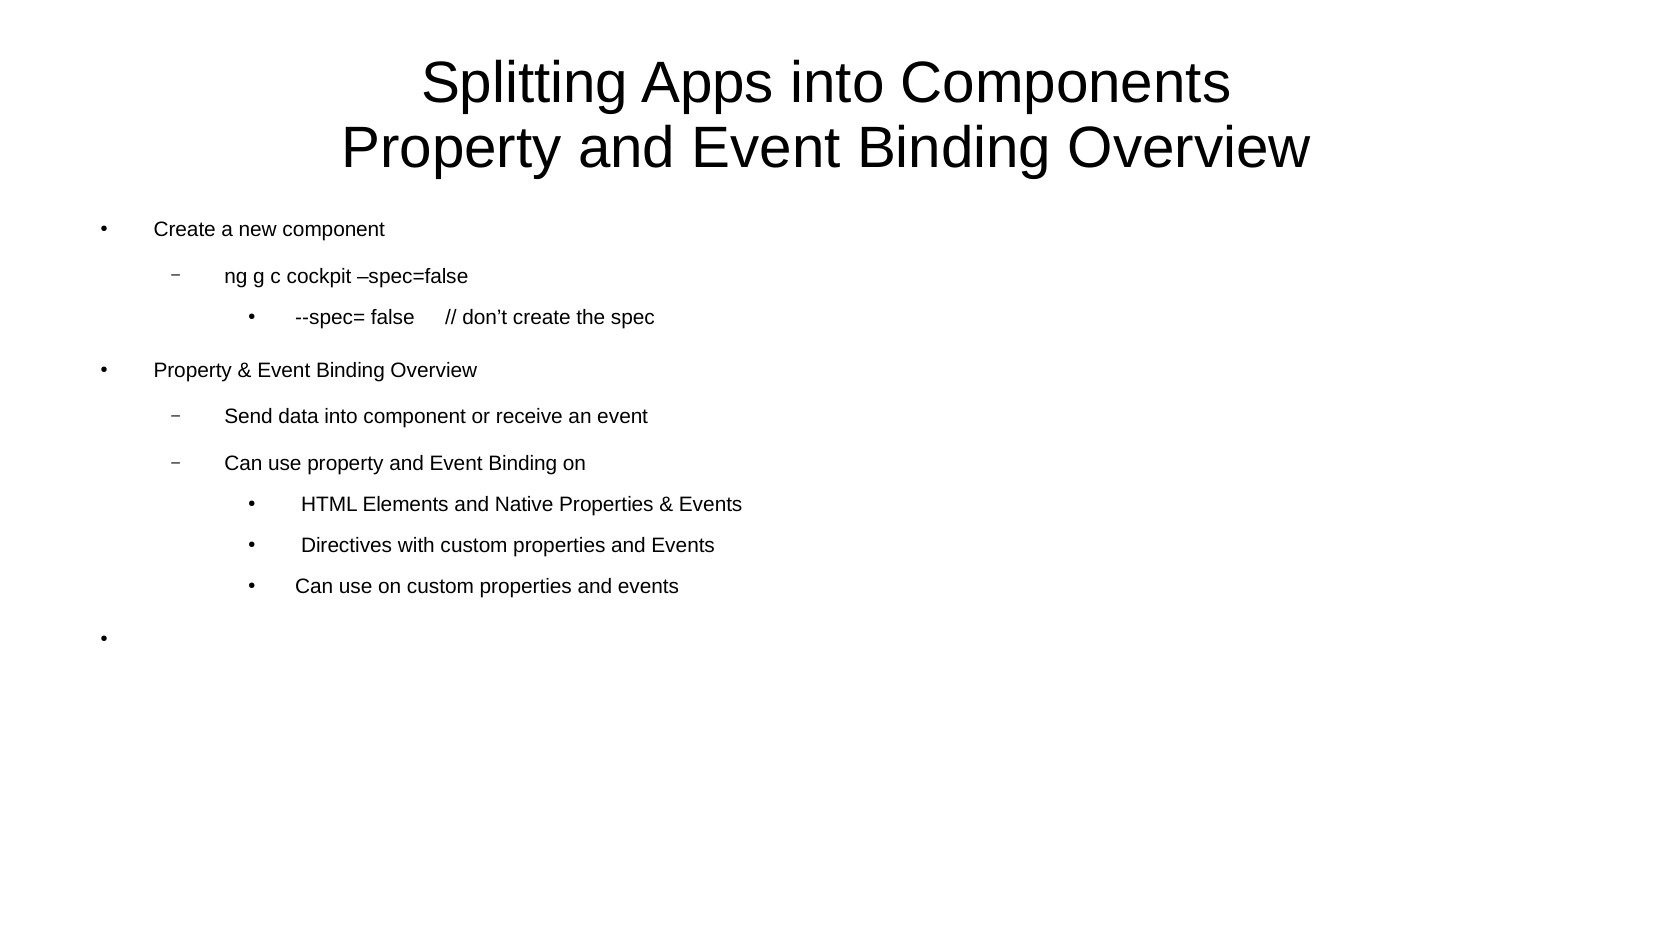

# Splitting Apps into Components Property and Event Binding Overview
Create a new component
ng g c cockpit –spec=false
--spec= false 	// don’t create the spec
Property & Event Binding Overview
Send data into component or receive an event
Can use property and Event Binding on
 HTML Elements and Native Properties & Events
 Directives with custom properties and Events
Can use on custom properties and events